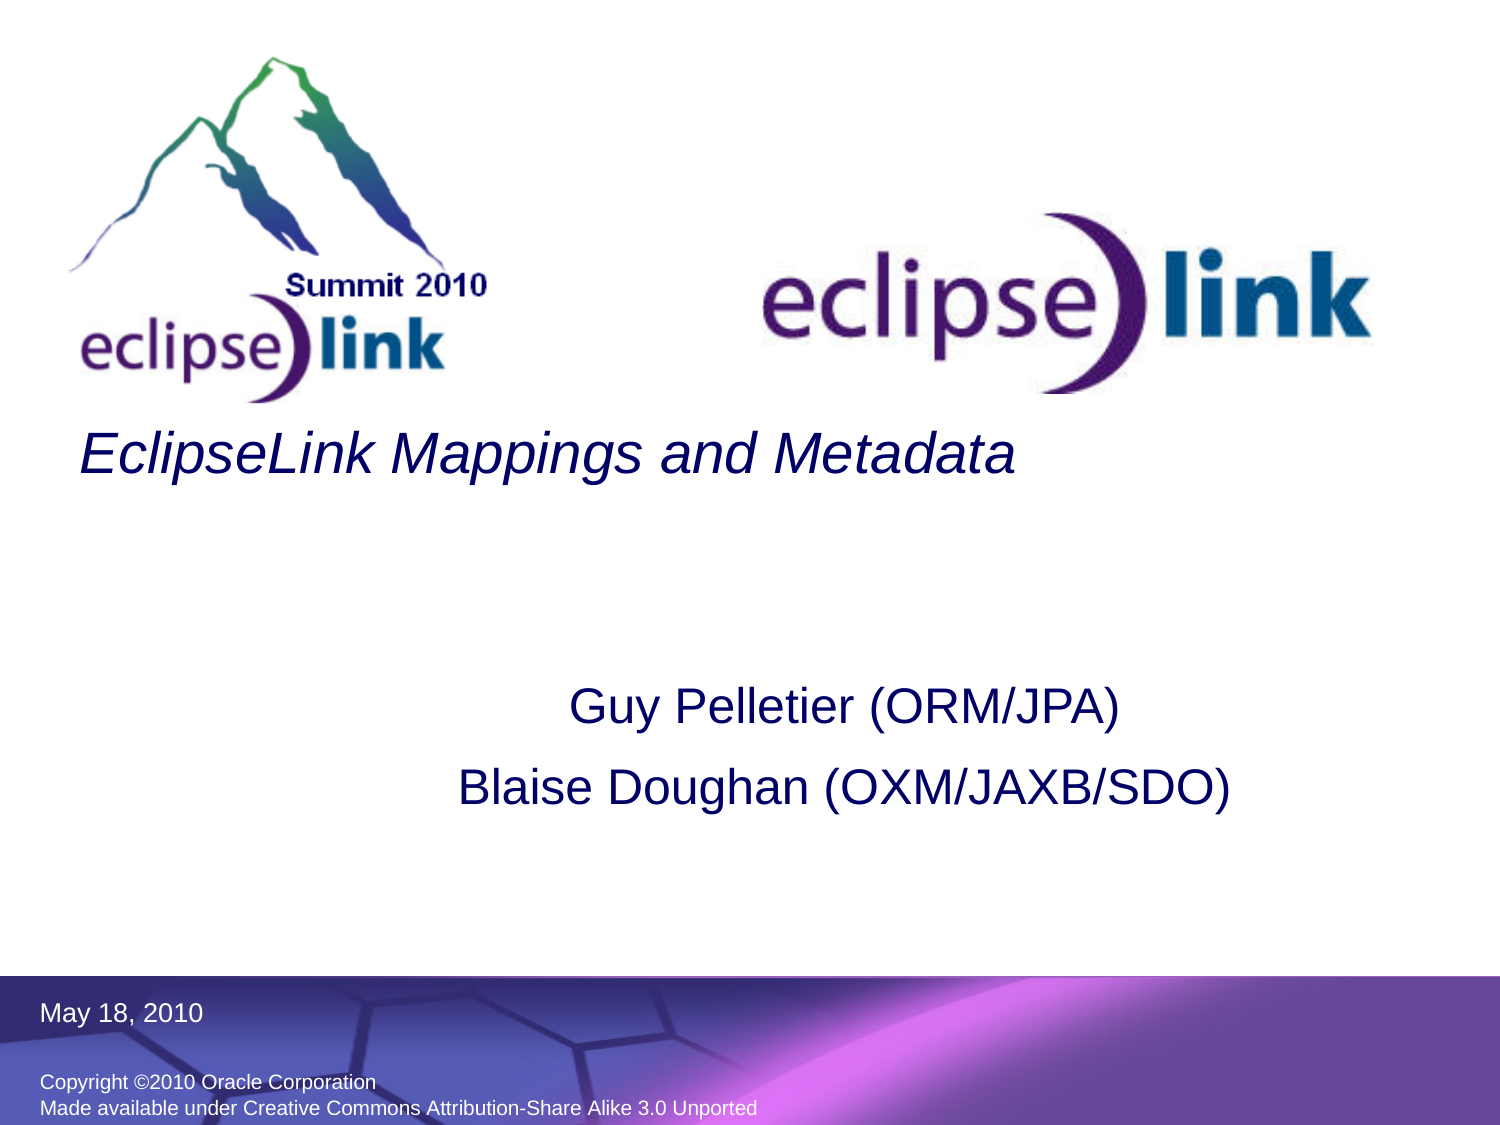

# EclipseLink Mappings and Metadata
Guy Pelletier (ORM/JPA)
Blaise Doughan (OXM/JAXB/SDO)